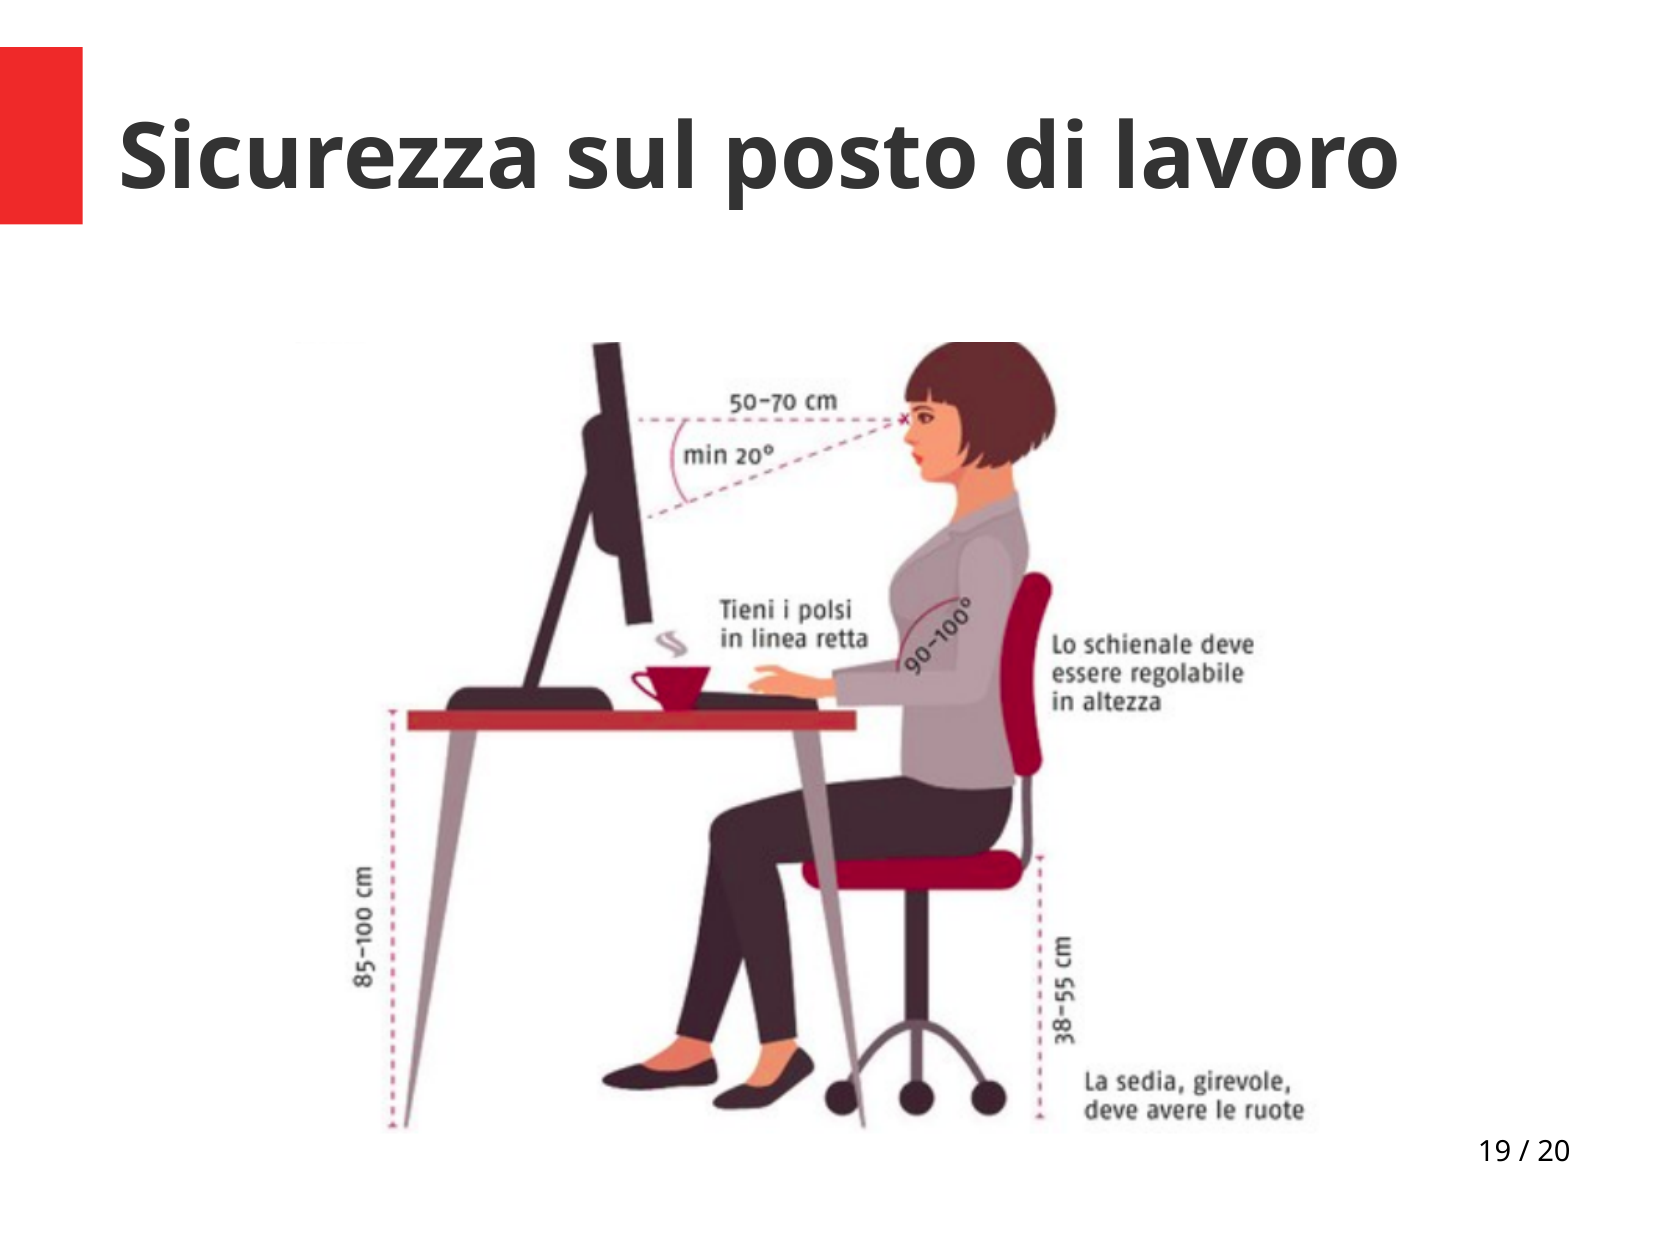

# Sicurezza sul posto di lavoro
19